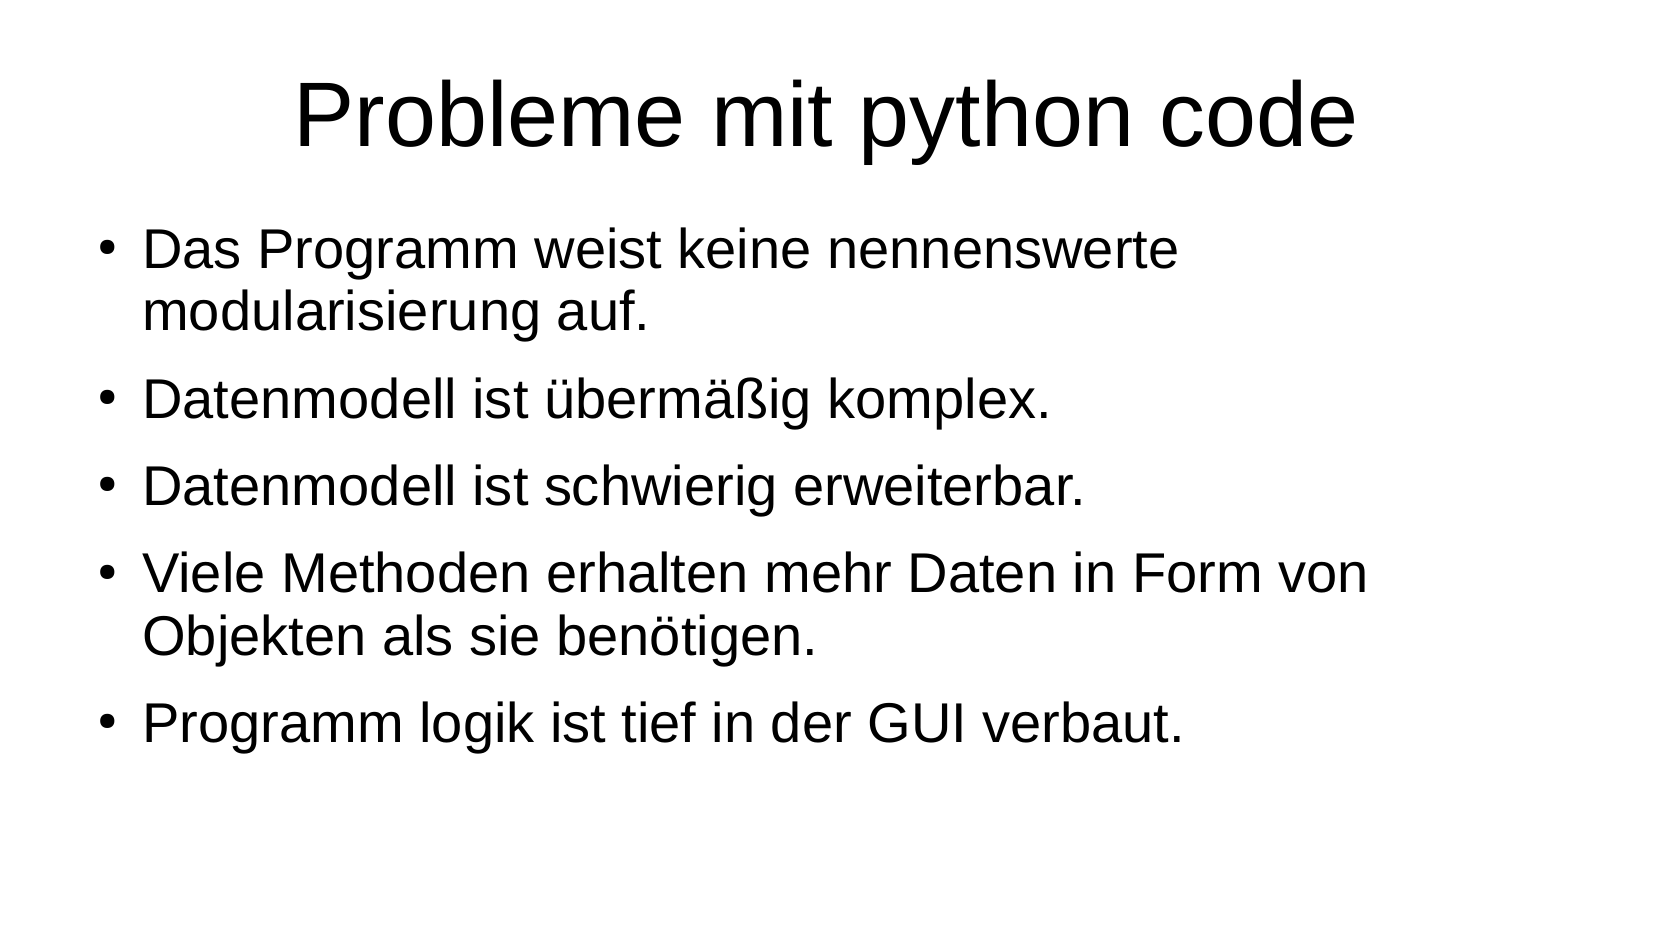

# Probleme mit python code
Das Programm weist keine nennenswerte modularisierung auf.
Datenmodell ist übermäßig komplex.
Datenmodell ist schwierig erweiterbar.
Viele Methoden erhalten mehr Daten in Form von Objekten als sie benötigen.
Programm logik ist tief in der GUI verbaut.